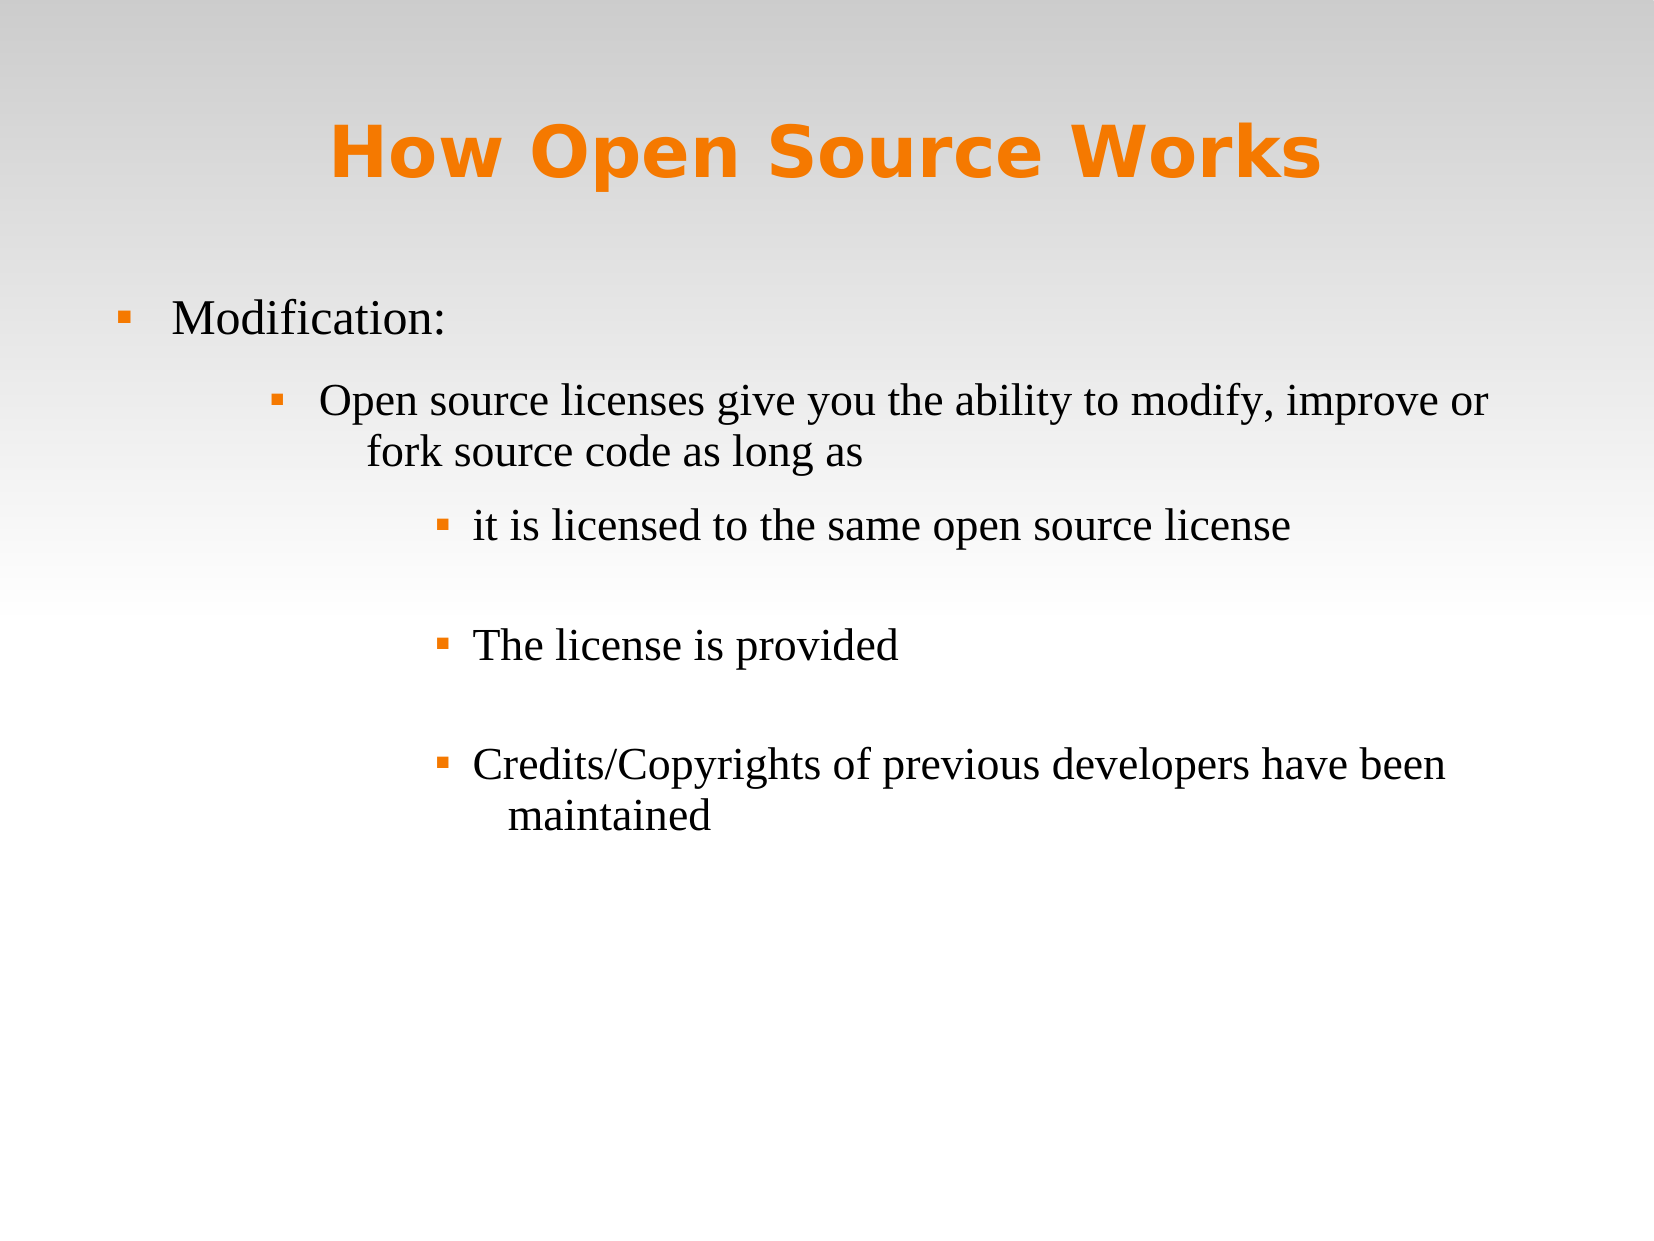

# How Open Source Works
Modification:
Open source licenses give you the ability to modify, improve or fork source code as long as
it is licensed to the same open source license
The license is provided
Credits/Copyrights of previous developers have been maintained